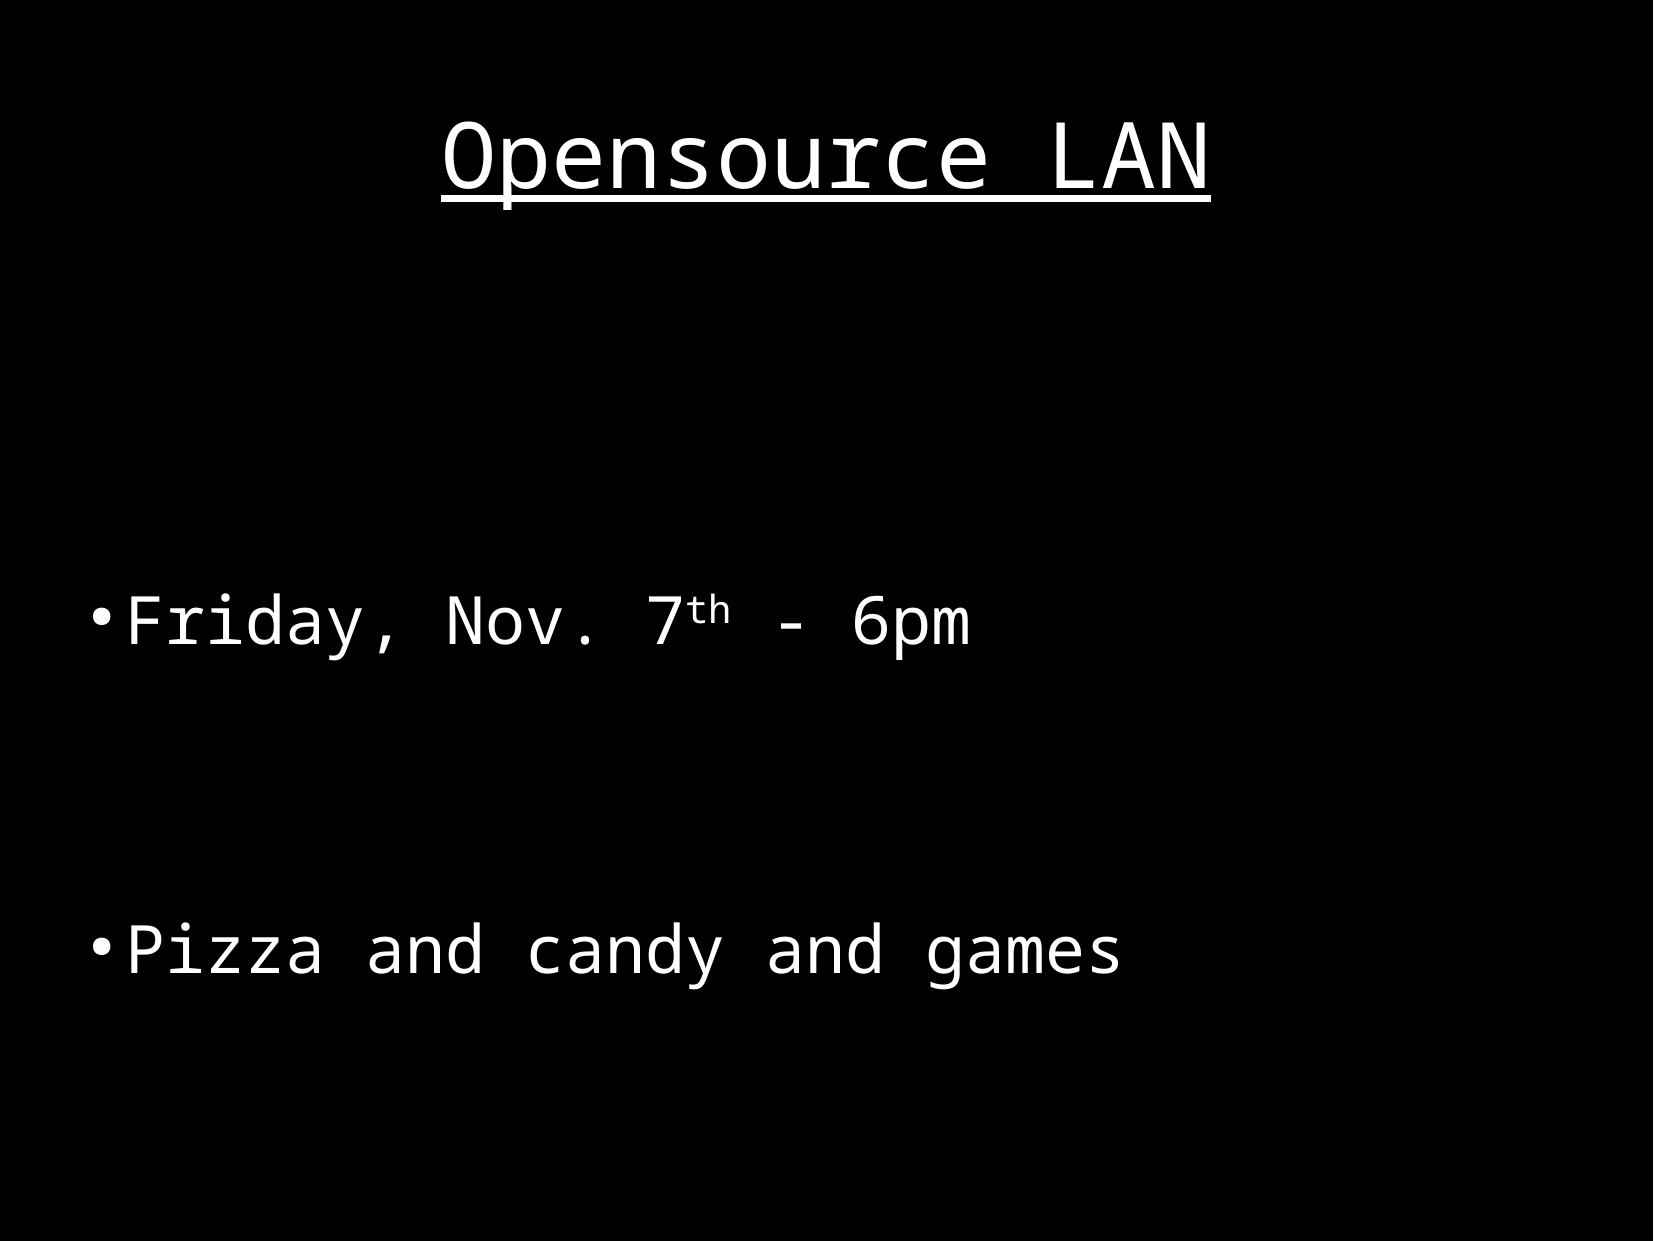

# Opensource LAN
Friday, Nov. 7th - 6pm
Pizza and candy and games